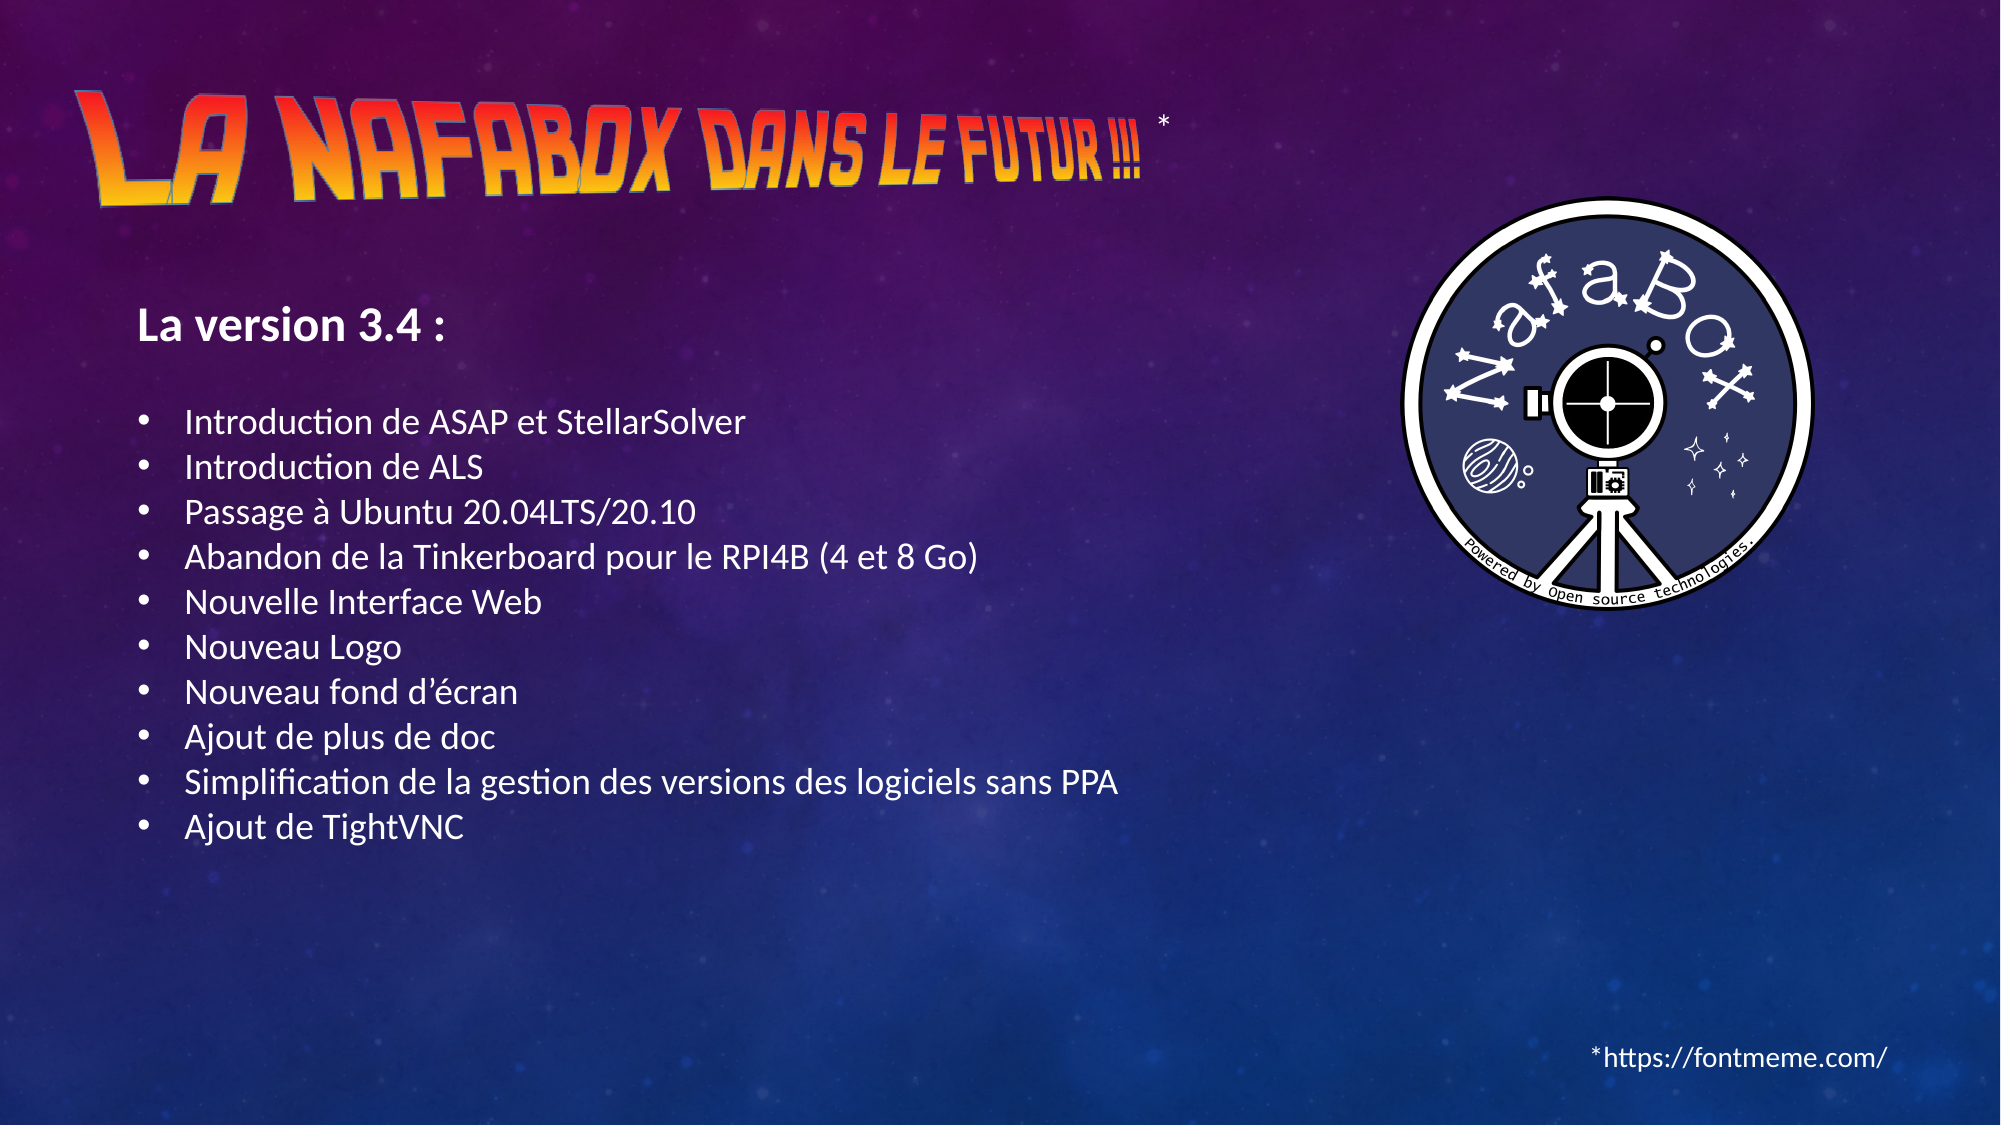

*
La version 3.4 :
Introduction de ASAP et StellarSolver
Introduction de ALS
Passage à Ubuntu 20.04LTS/20.10
Abandon de la Tinkerboard pour le RPI4B (4 et 8 Go)
Nouvelle Interface Web
Nouveau Logo
Nouveau fond d’écran
Ajout de plus de doc
Simplification de la gestion des versions des logiciels sans PPA
Ajout de TightVNC
*https://fontmeme.com/